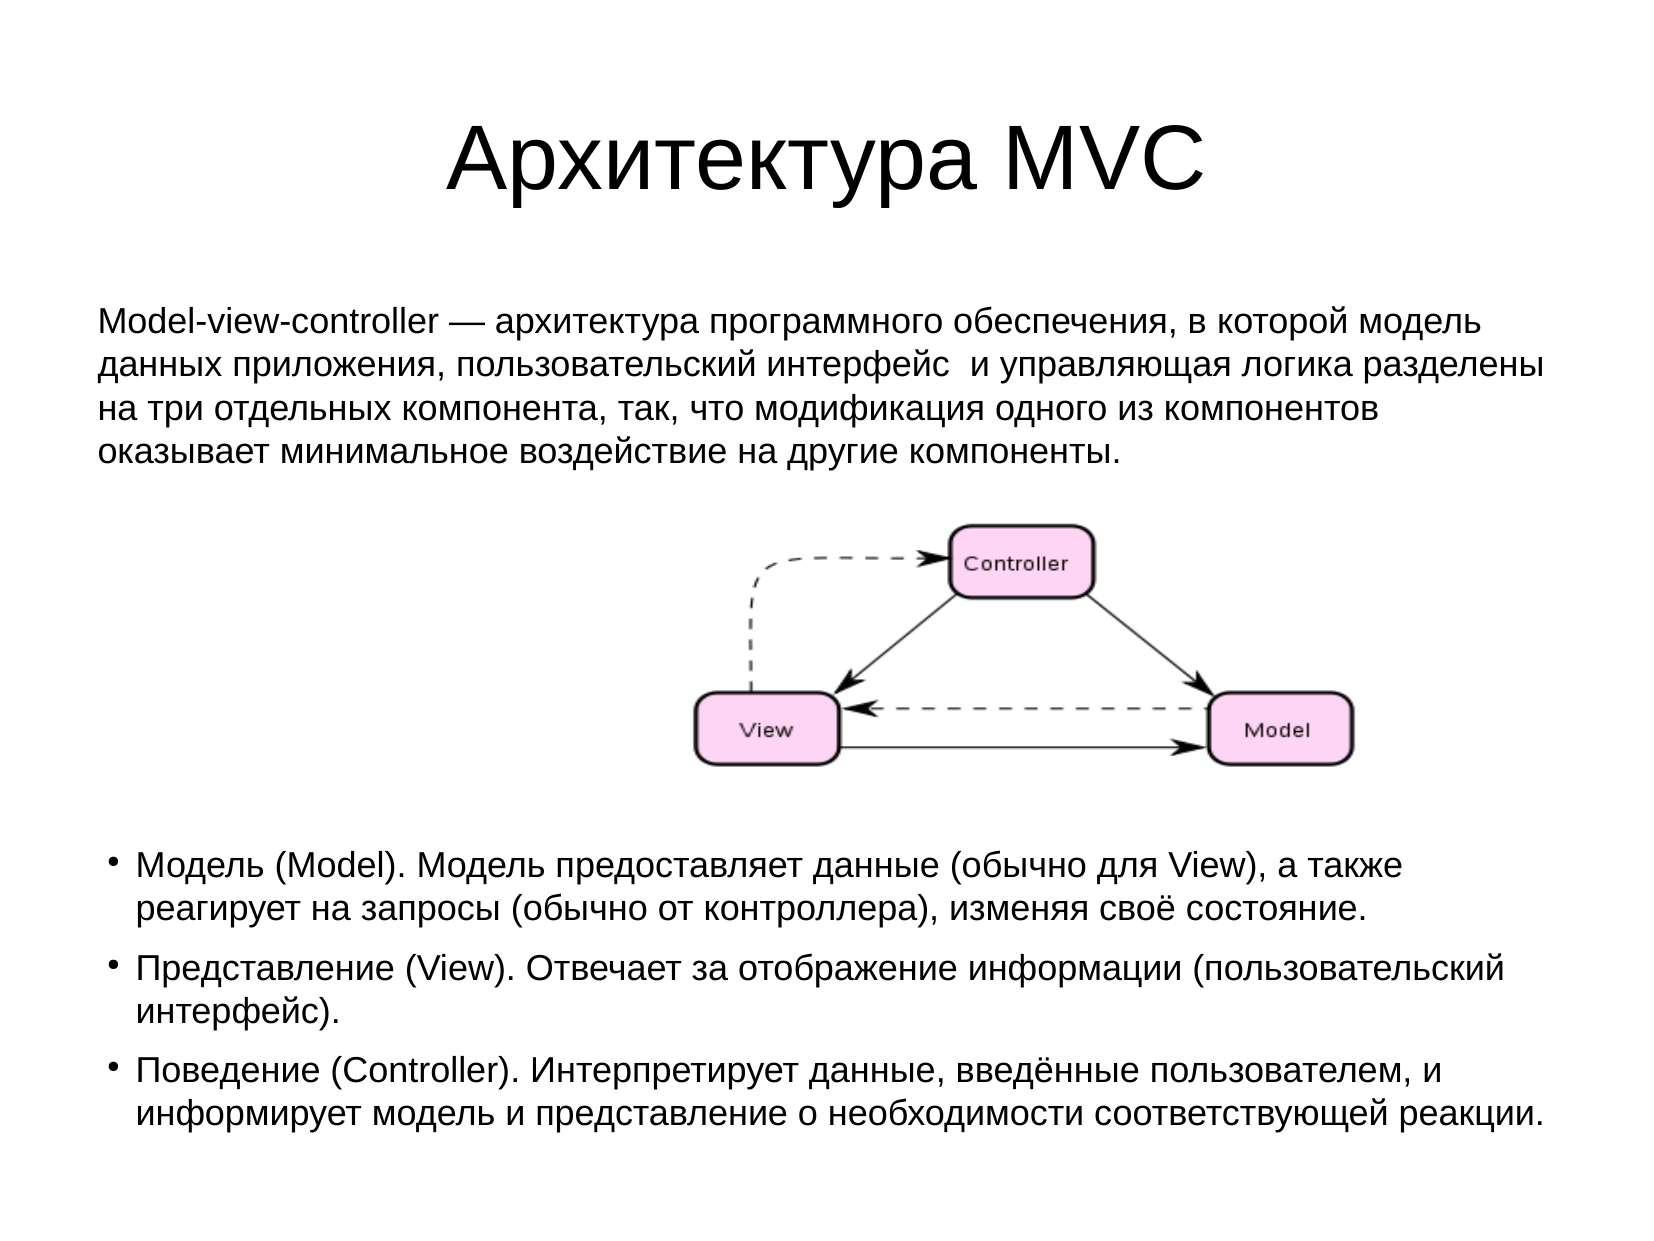

# Архитектура MVC
Model-view-controller — архитектура программного обеспечения, в которой модель данных приложения, пользовательский интерфейс и управляющая логика разделены на три отдельных компонента, так, что модификация одного из компонентов оказывает минимальное воздействие на другие компоненты.
Модель (Model). Модель предоставляет данные (обычно для View), а также реагирует на запросы (обычно от контроллера), изменяя своё состояние.
Представление (View). Отвечает за отображение информации (пользовательский интерфейс).
Поведение (Controller). Интерпретирует данные, введённые пользователем, и информирует модель и представление о необходимости соответствующей реакции.